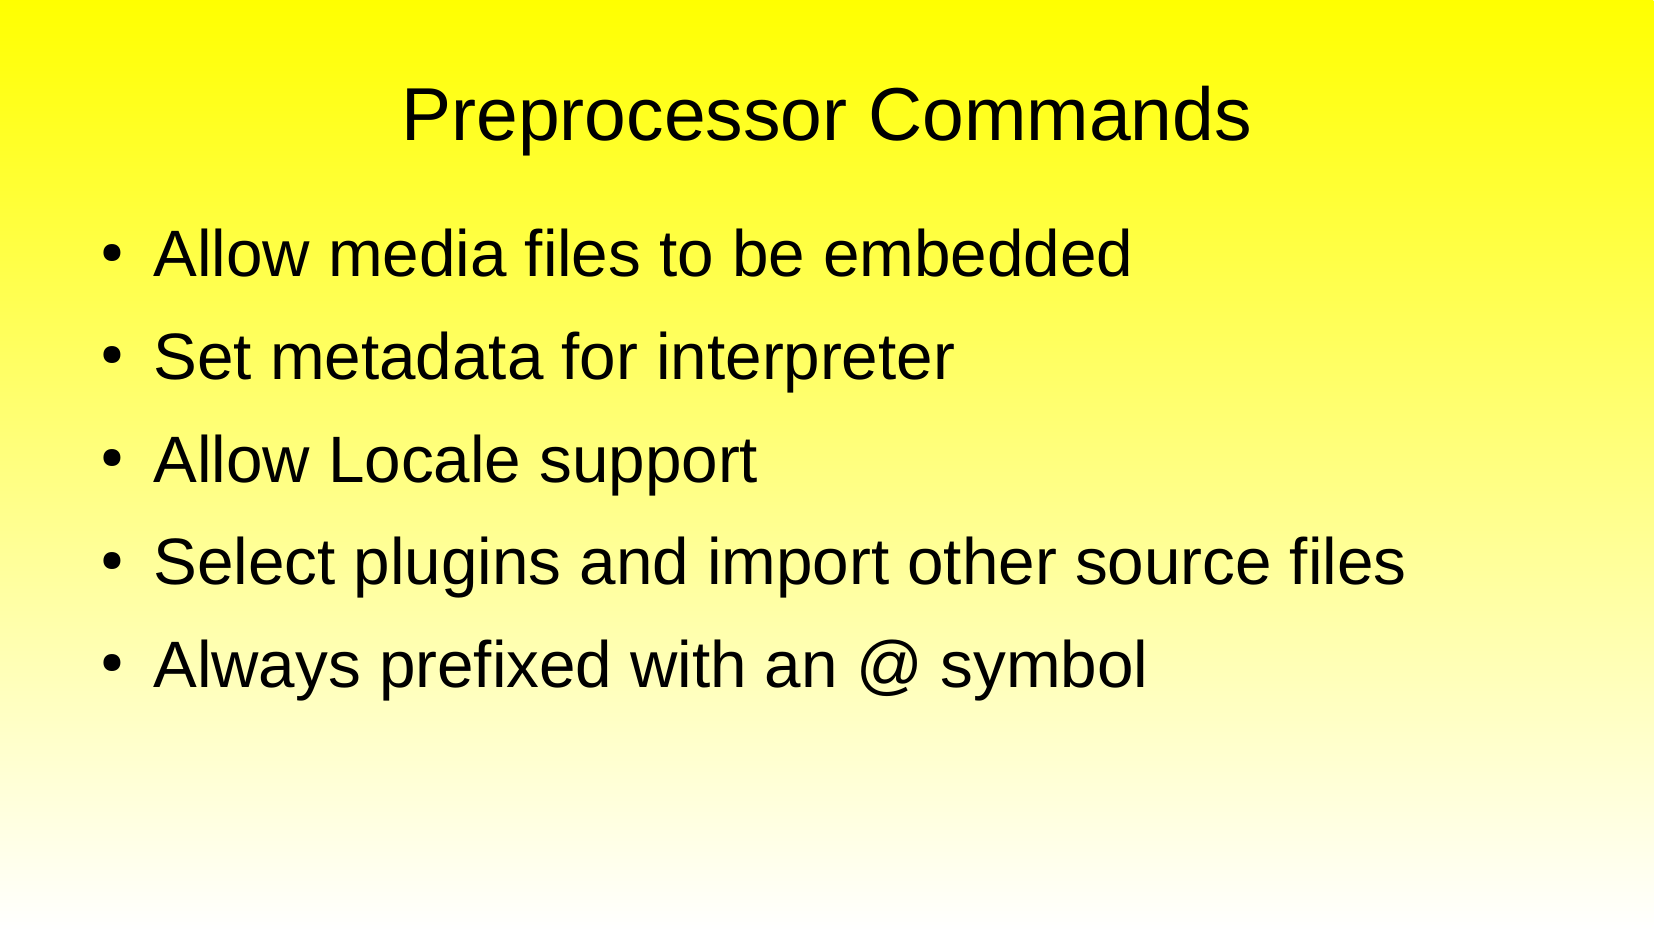

# Preprocessor Commands
Allow media files to be embedded
Set metadata for interpreter
Allow Locale support
Select plugins and import other source files
Always prefixed with an @ symbol